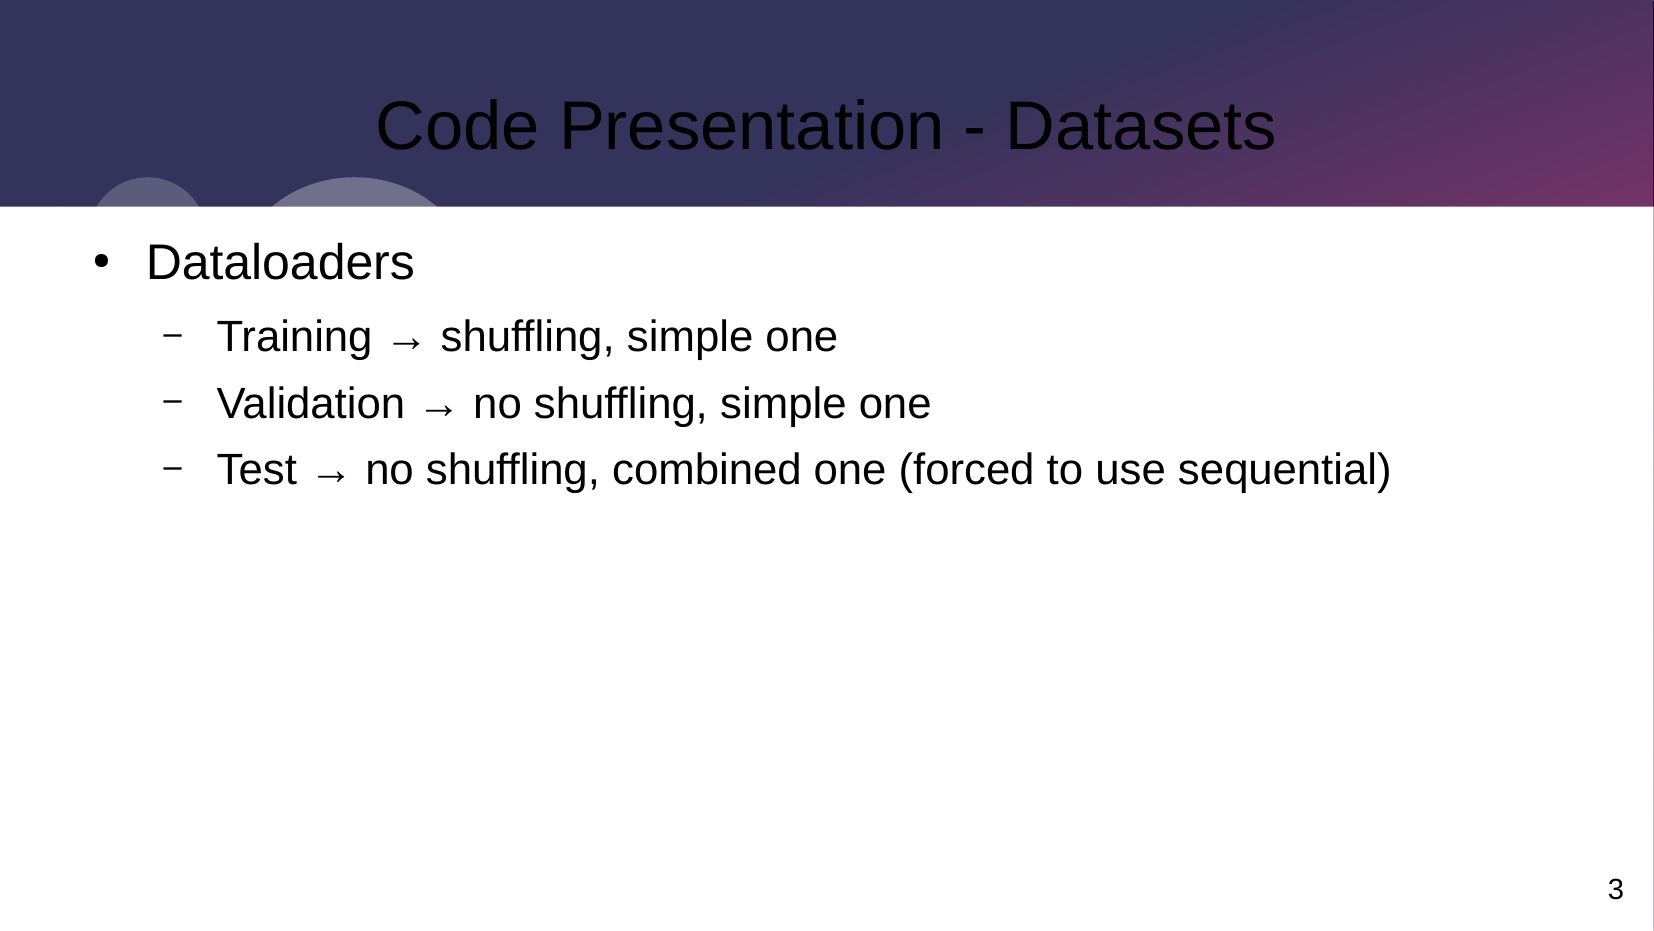

# Code Presentation - Datasets
Dataloaders
Training → shuffling, simple one
Validation → no shuffling, simple one
Test → no shuffling, combined one (forced to use sequential)